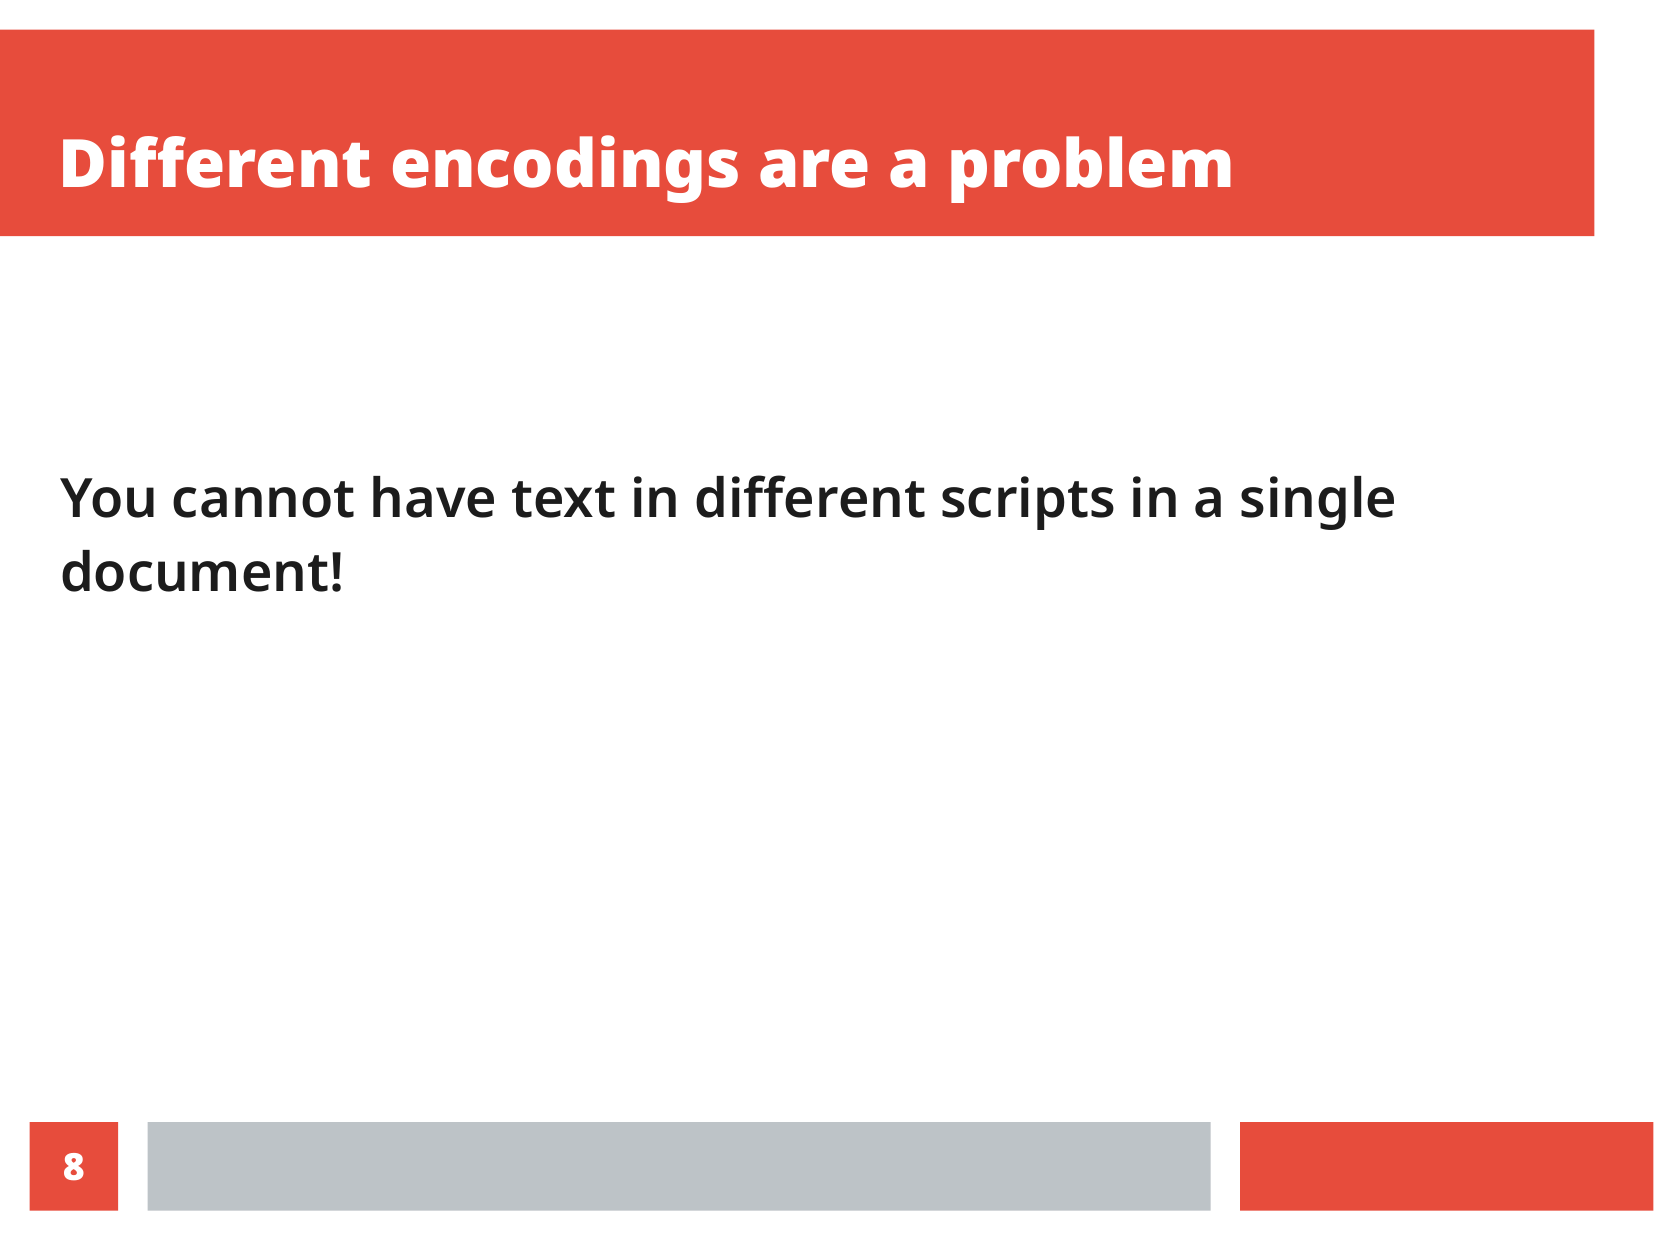

# Different encodings are a problem
You cannot have text in different scripts in a single document!
8